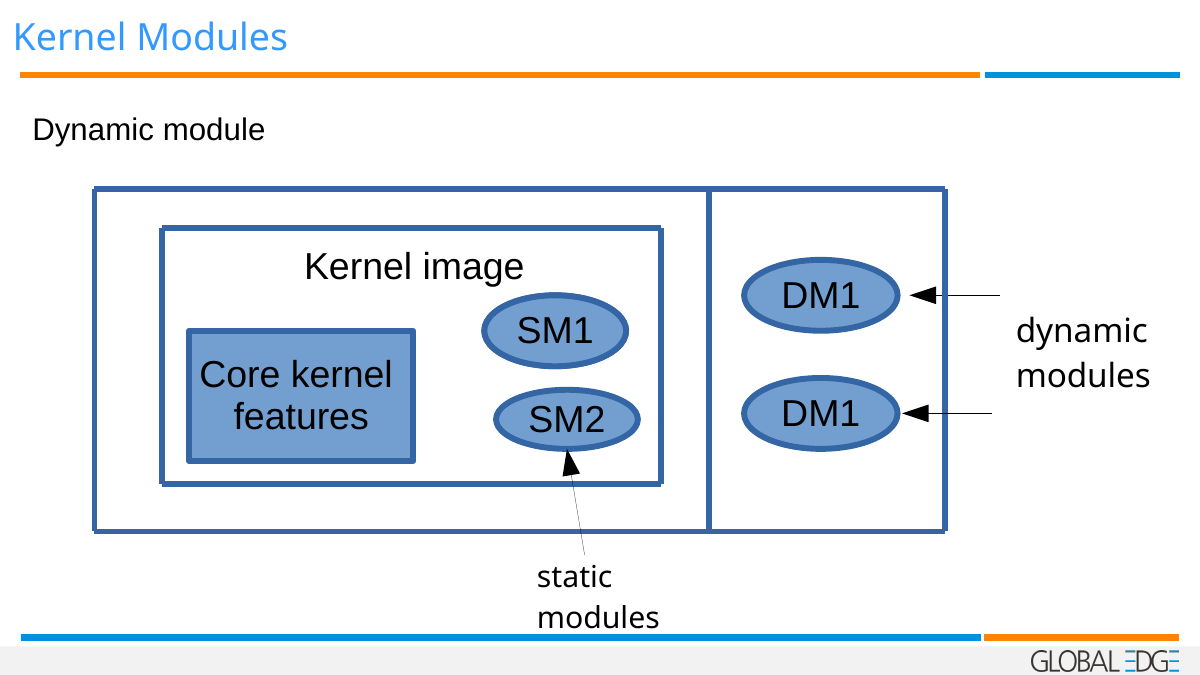

Dynamic module
 Kernel image
# Kernel Modules
DM1
SM1
SM1
dynamic modules
Core kernel
features
DM1
SM2
static modules